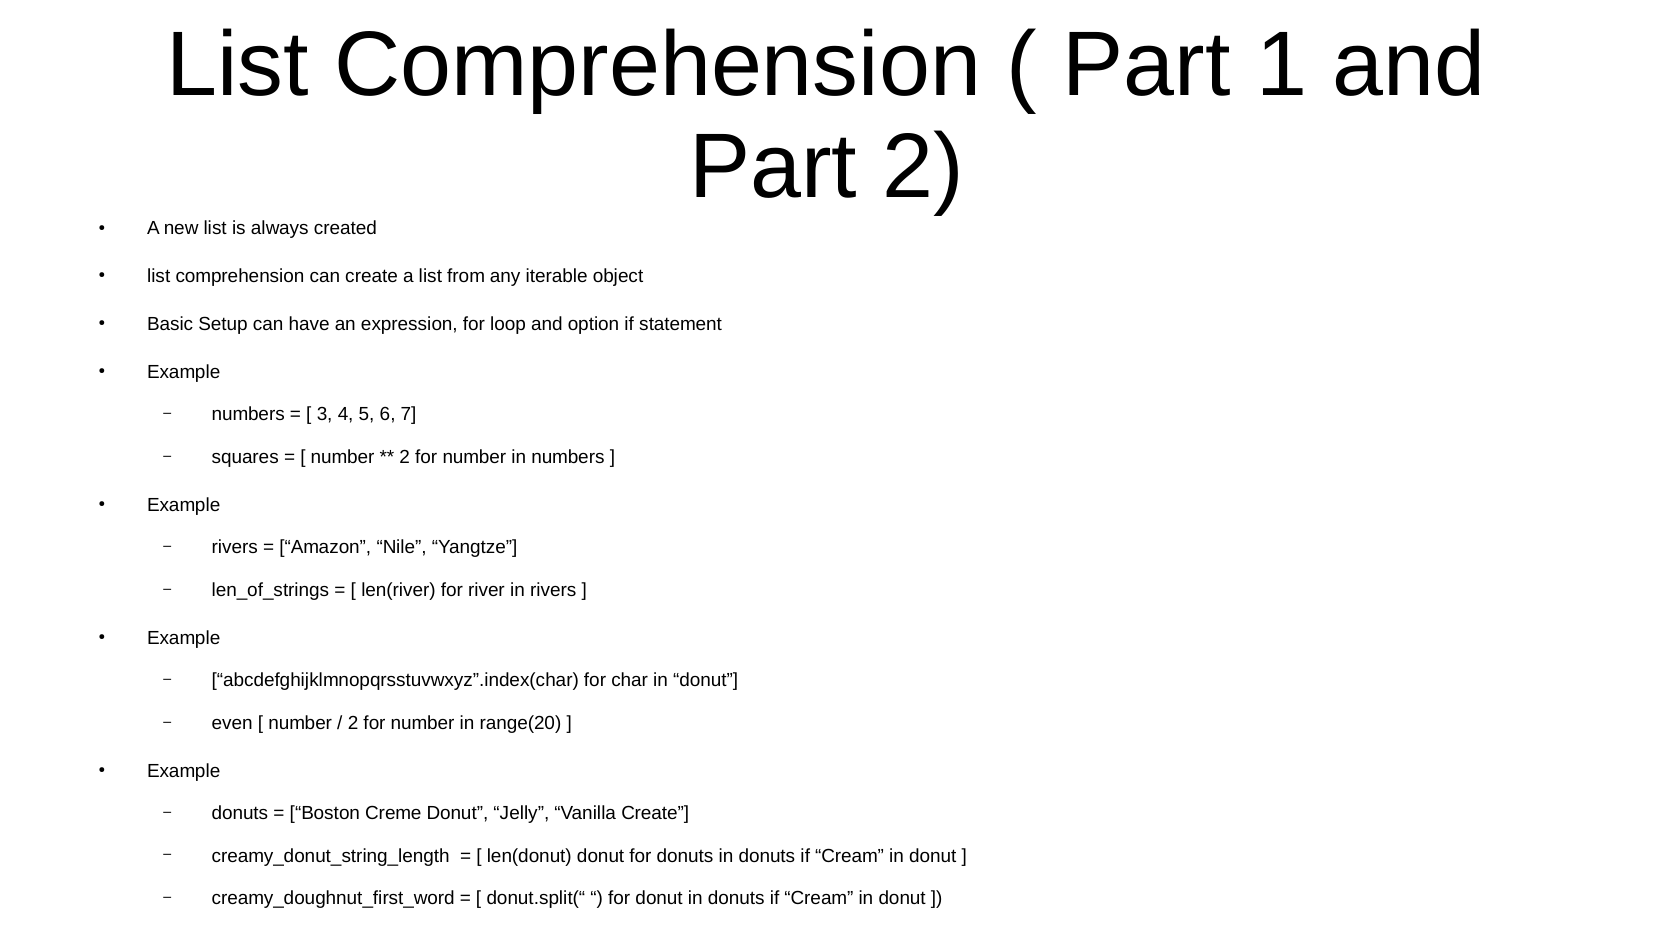

# List Comprehension ( Part 1 and Part 2)
A new list is always created
list comprehension can create a list from any iterable object
Basic Setup can have an expression, for loop and option if statement
Example
numbers = [ 3, 4, 5, 6, 7]
squares = [ number ** 2 for number in numbers ]
Example
rivers = [“Amazon”, “Nile”, “Yangtze”]
len_of_strings = [ len(river) for river in rivers ]
Example
[“abcdefghijklmnopqrsstuvwxyz”.index(char) for char in “donut”]
even [ number / 2 for number in range(20) ]
Example
donuts = [“Boston Creme Donut”, “Jelly”, “Vanilla Create”]
creamy_donut_string_length = [ len(donut) donut for donuts in donuts if “Cream” in donut ]
creamy_doughnut_first_word = [ donut.split(“ “) for donut in donuts if “Cream” in donut ])